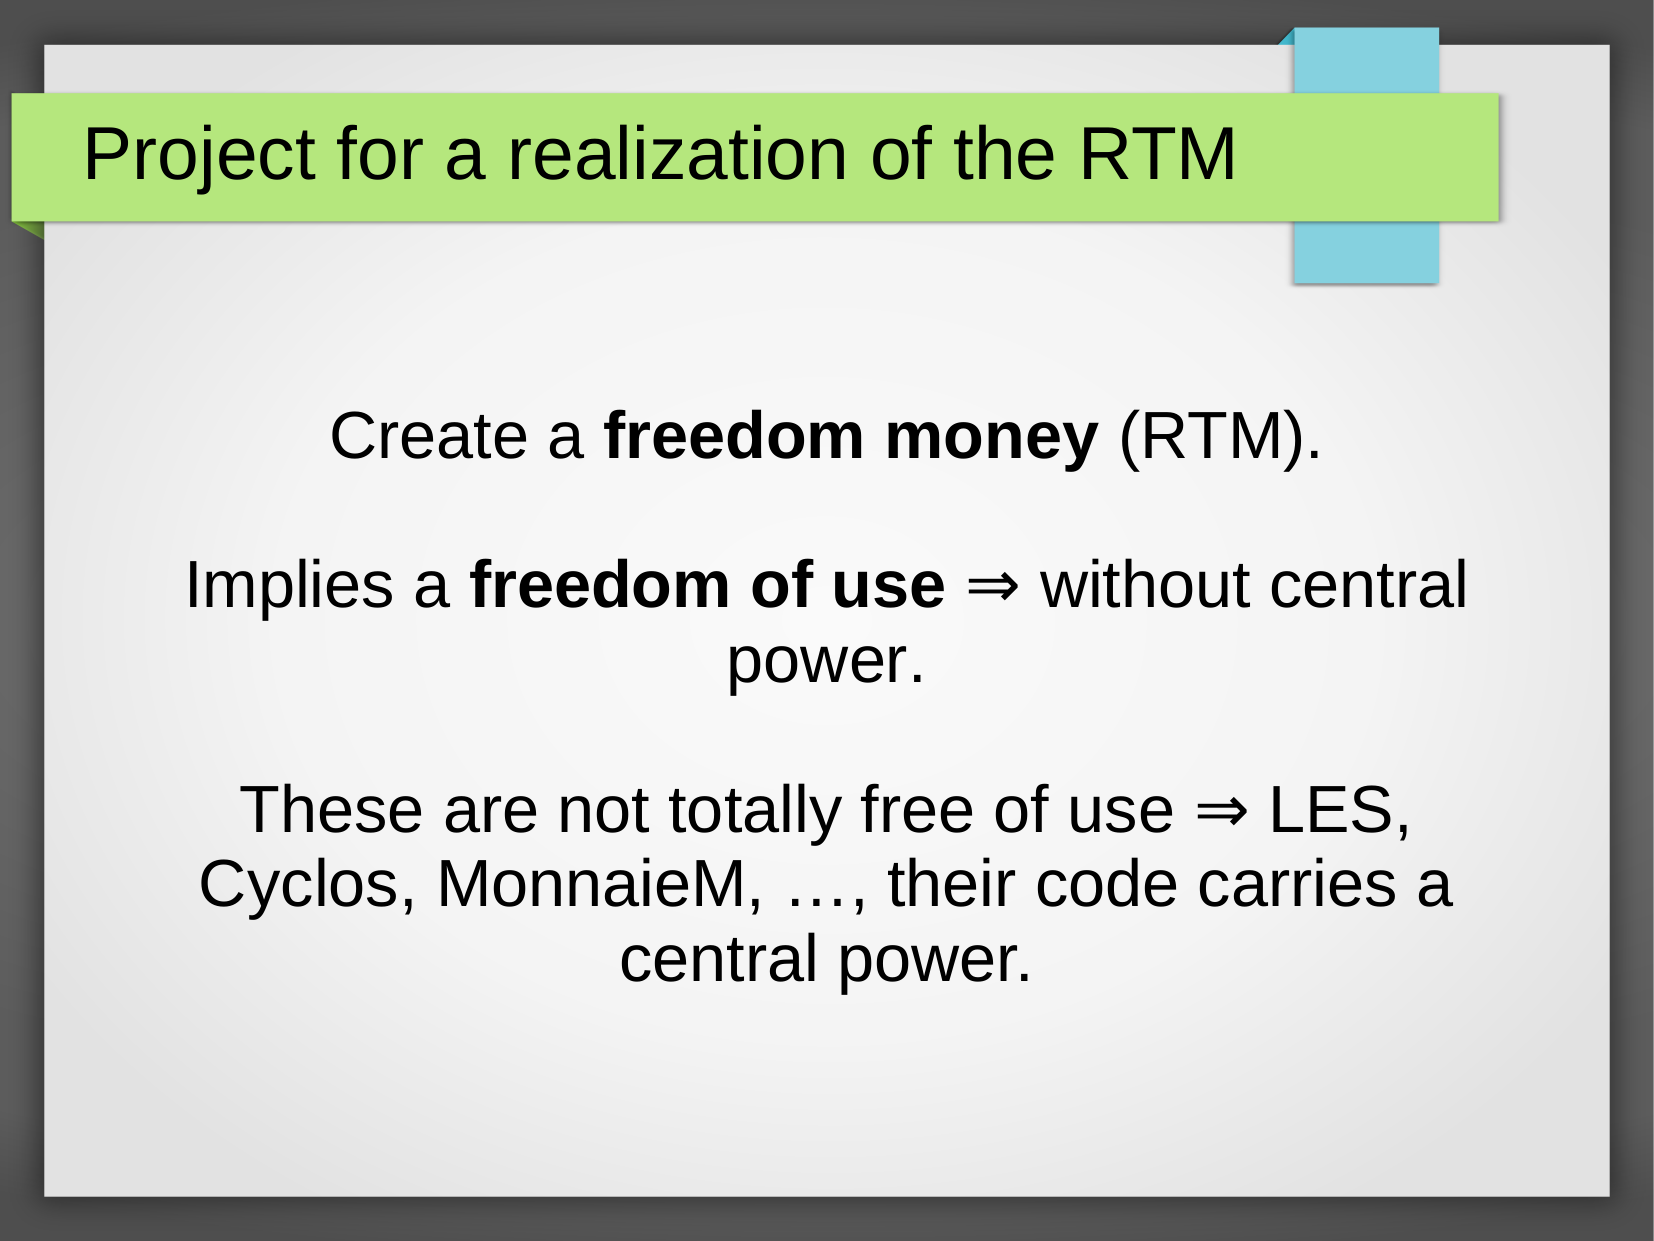

# Project for a realization of the RTM
Create a freedom money (RTM).
Implies a freedom of use ⇒ without central power.
These are not totally free of use ⇒ LES, Cyclos, MonnaieM, …, their code carries a central power.